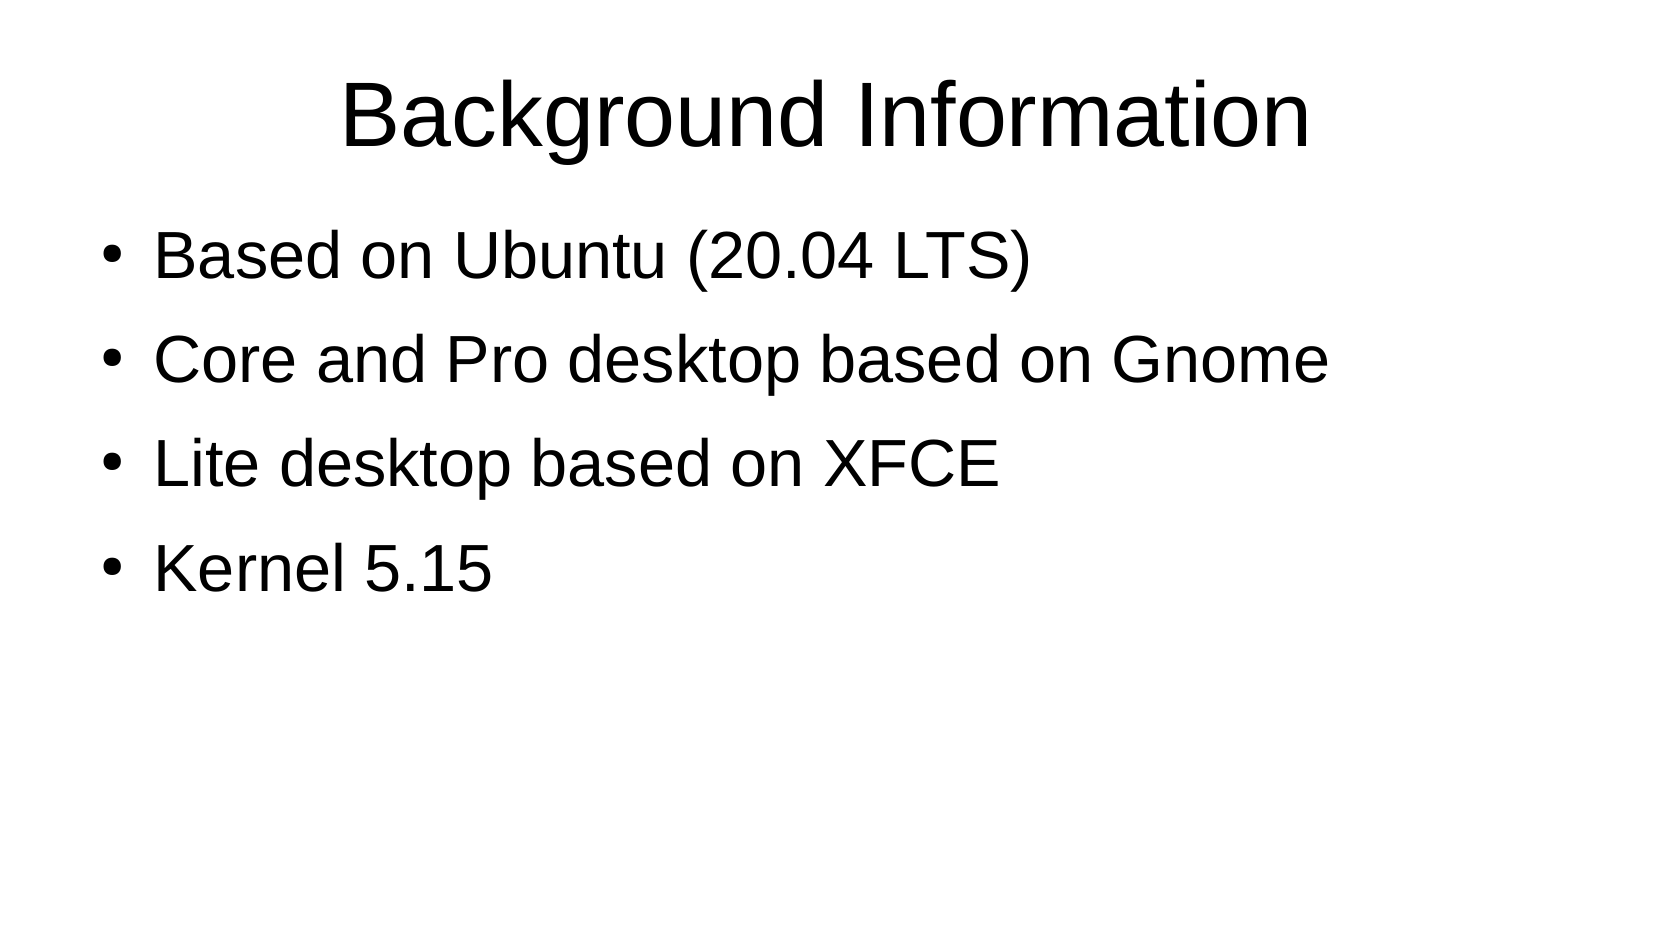

# Background Information
Based on Ubuntu (20.04 LTS)
Core and Pro desktop based on Gnome
Lite desktop based on XFCE
Kernel 5.15